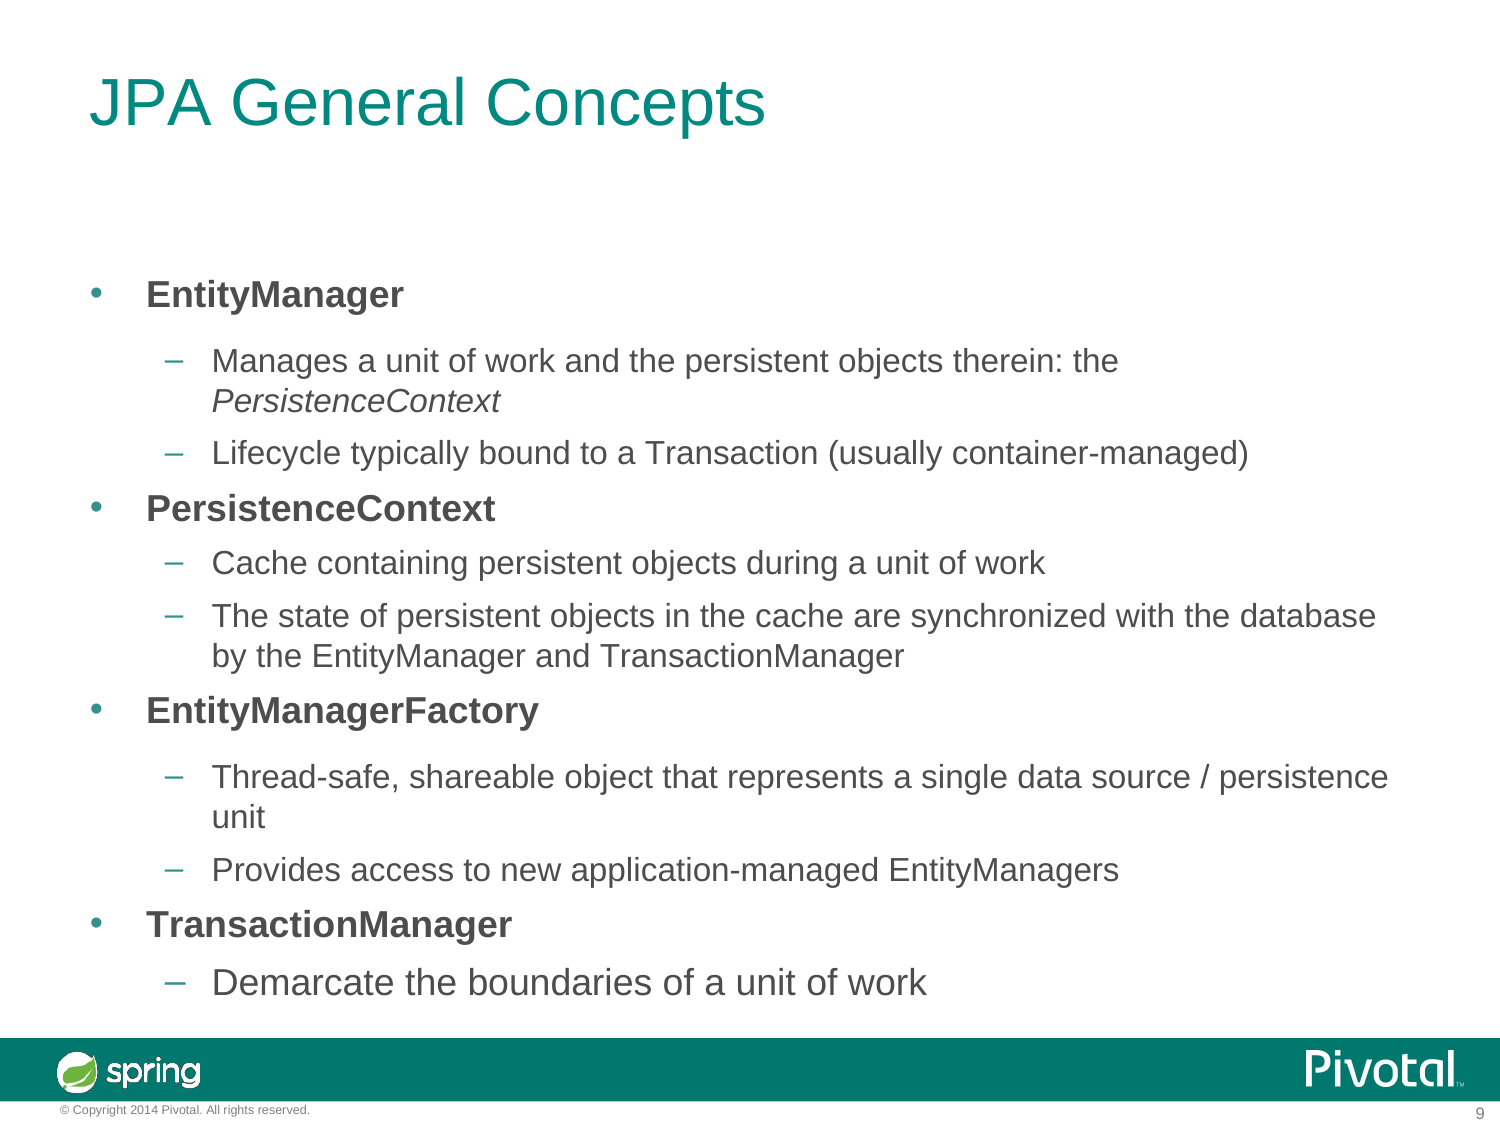

# JPA General Concepts
EntityManager
Manages a unit of work and the persistent objects therein: the PersistenceContext
Lifecycle typically bound to a Transaction (usually container-managed)
PersistenceContext
Cache containing persistent objects during a unit of work
The state of persistent objects in the cache are synchronized with the database by the EntityManager and TransactionManager
EntityManagerFactory
Thread-safe, shareable object that represents a single data source / persistence unit
Provides access to new application-managed EntityManagers
TransactionManager
Demarcate the boundaries of a unit of work